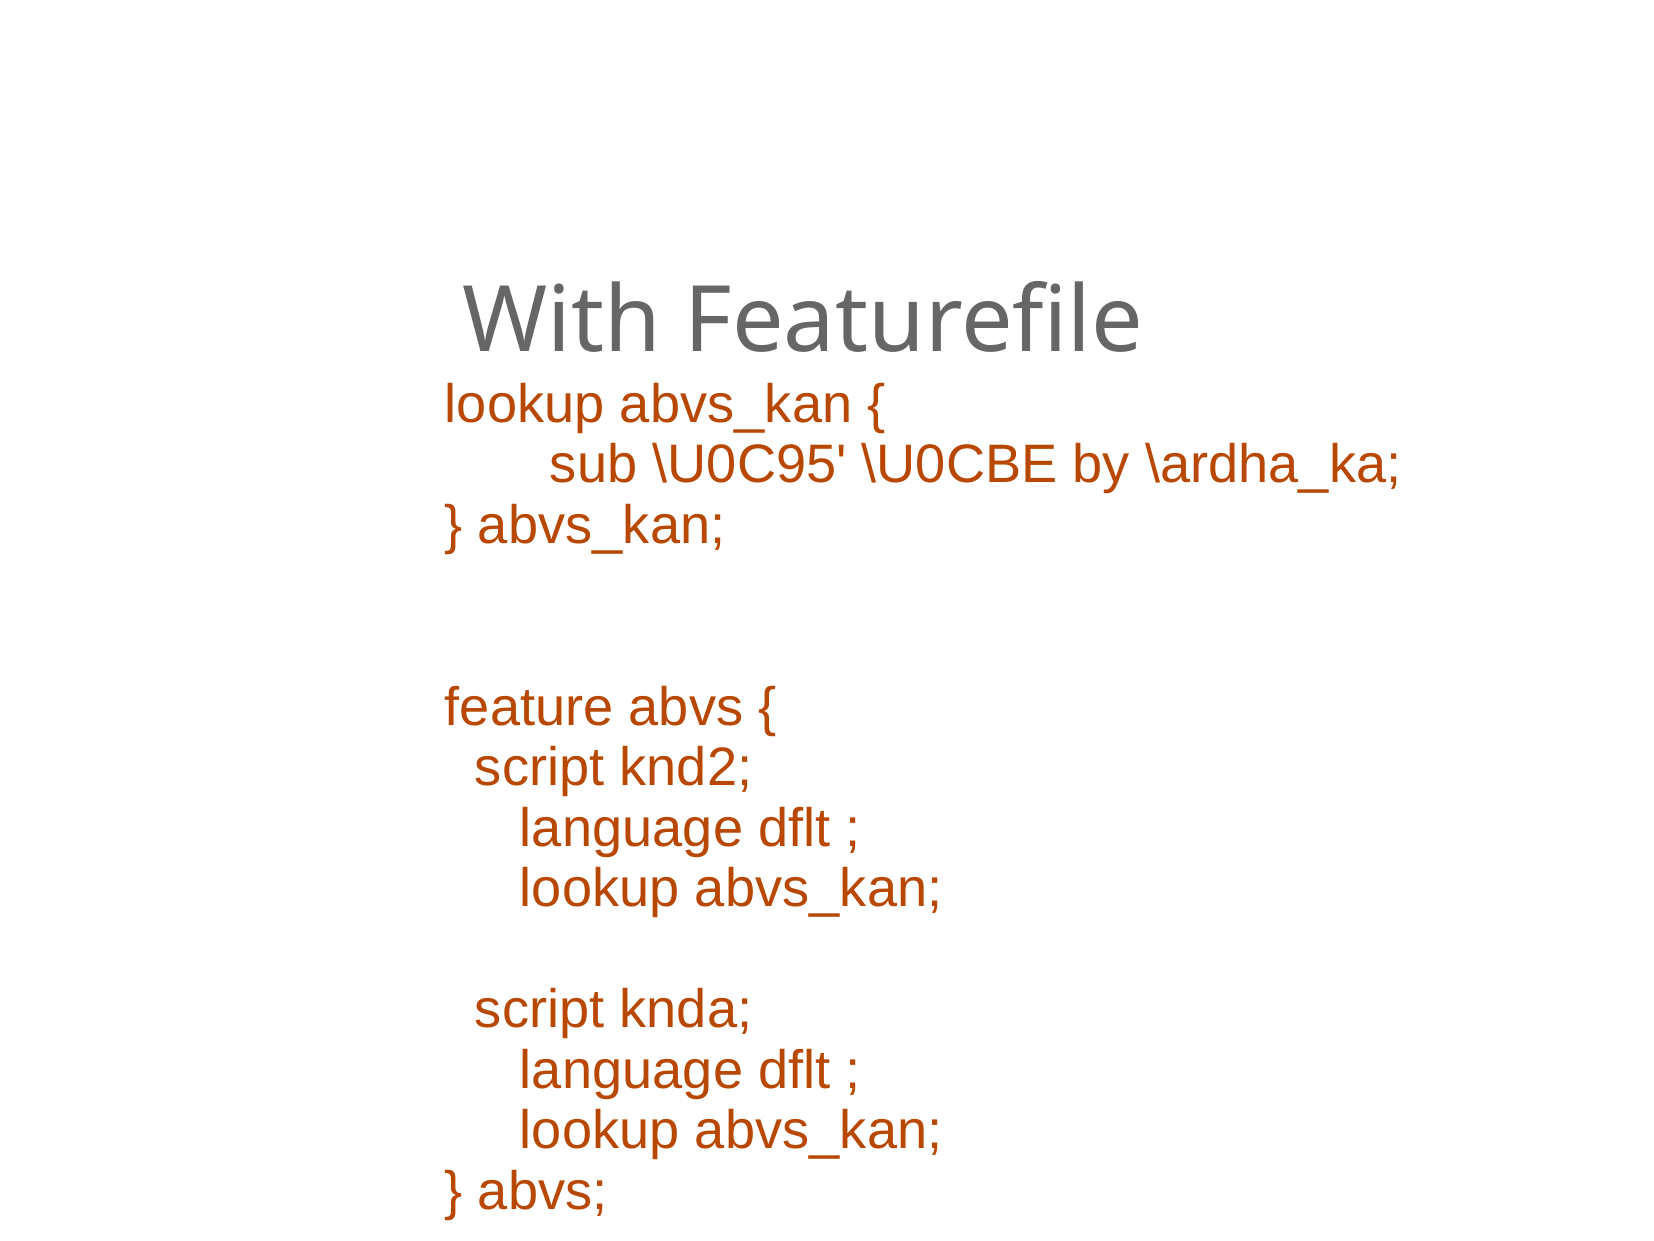

# With Featurefile
lookup abvs_kan {
 sub \U0C95' \U0CBE by \ardha_ka;
} abvs_kan;
feature abvs {
 script knd2;
 language dflt ;
 lookup abvs_kan;
 script knda;
 language dflt ;
 lookup abvs_kan;
} abvs;